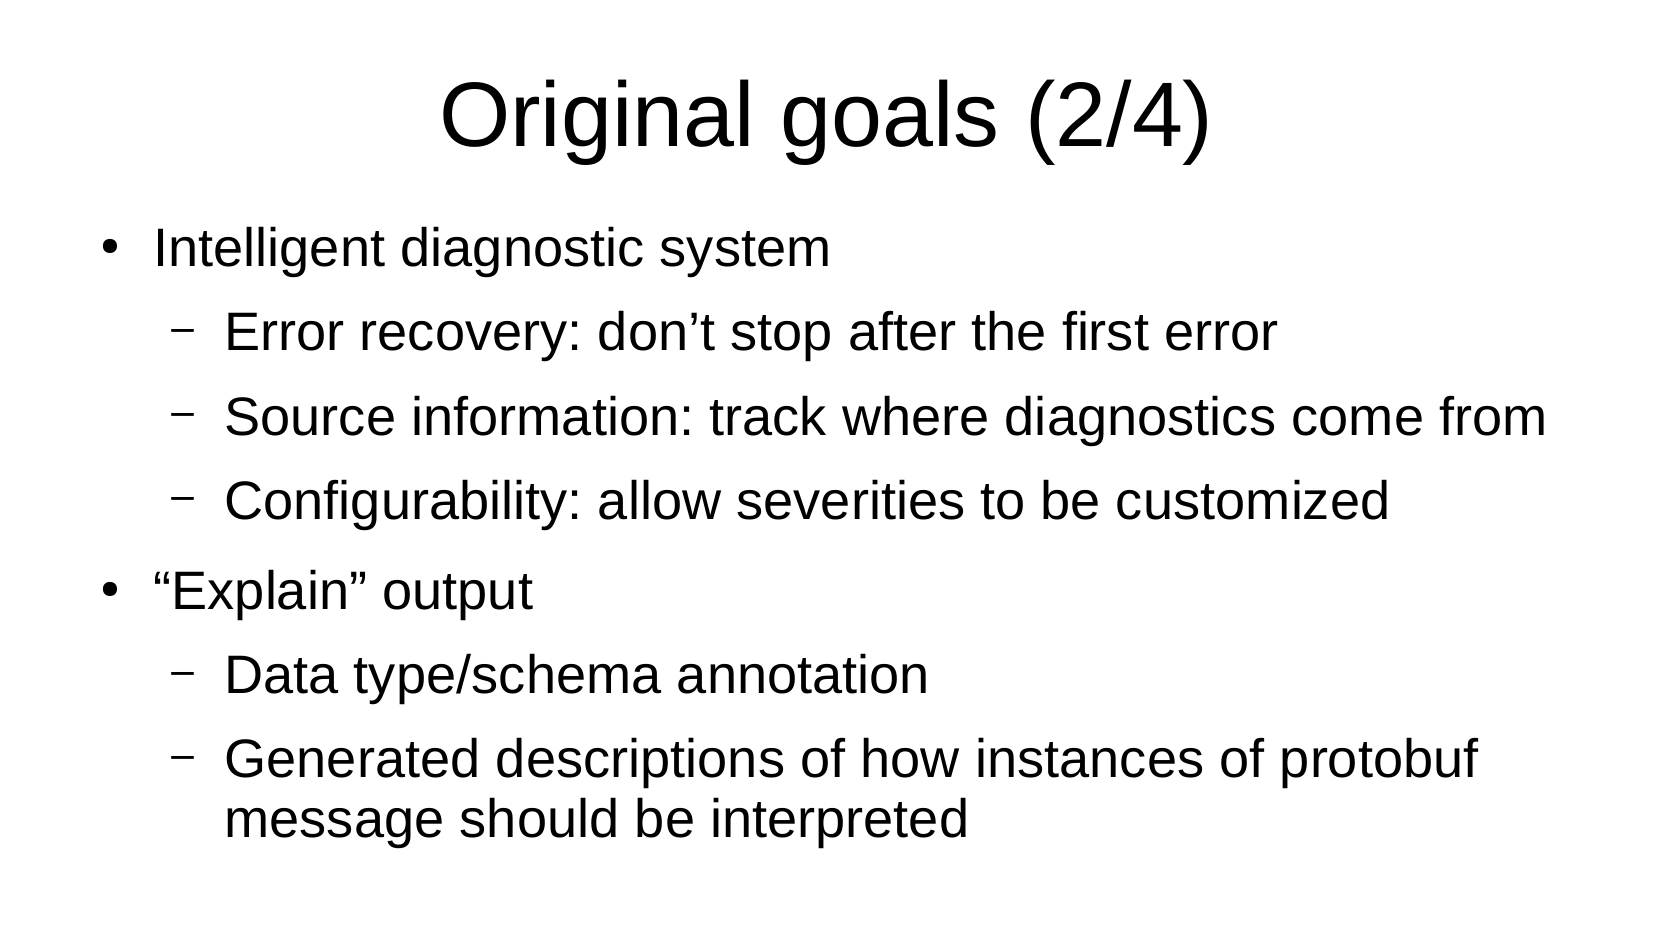

# Original goals (2/4)
Intelligent diagnostic system
Error recovery: don’t stop after the first error
Source information: track where diagnostics come from
Configurability: allow severities to be customized
“Explain” output
Data type/schema annotation
Generated descriptions of how instances of protobuf message should be interpreted